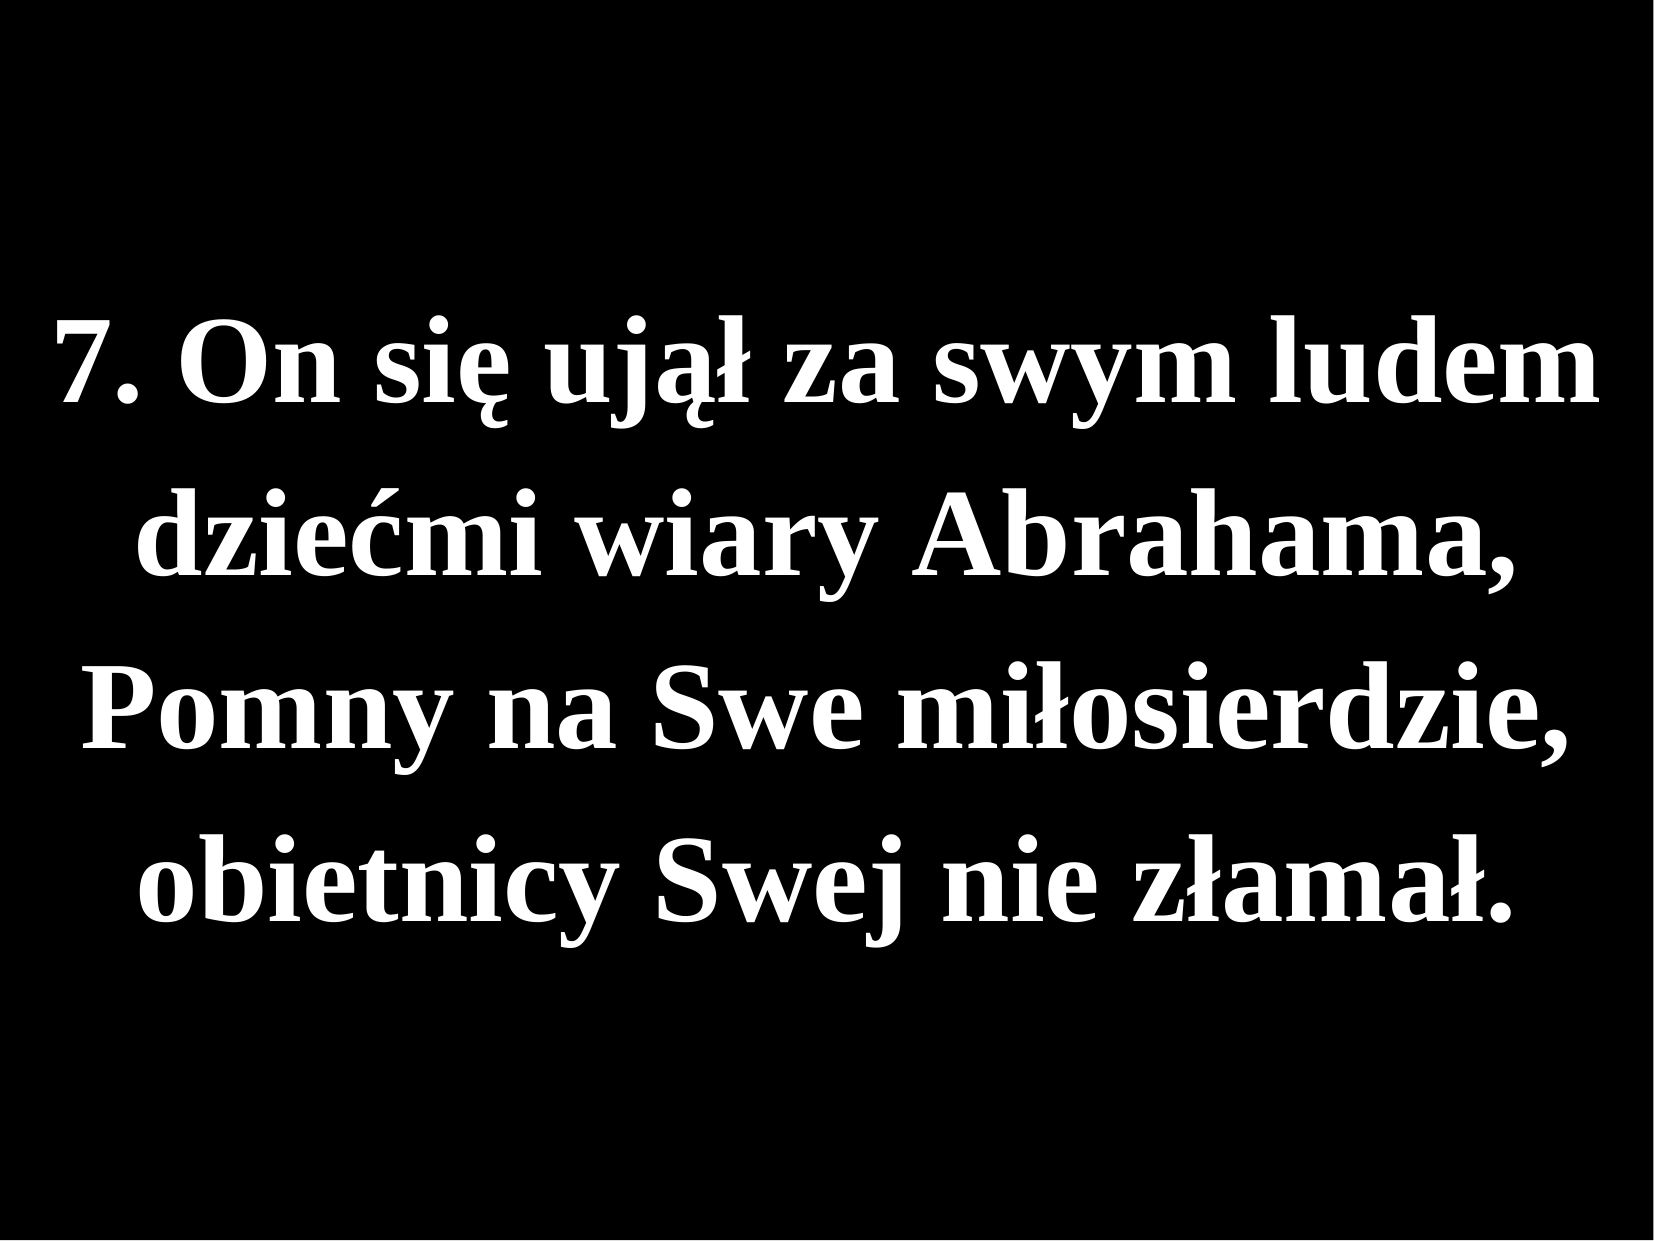

# 7. On się ujął za swym ludem ppp dziećmi wiary Abrahama, ppp Pomny na Swe miłosierdzie, ppp obietnicy Swej nie złamał.